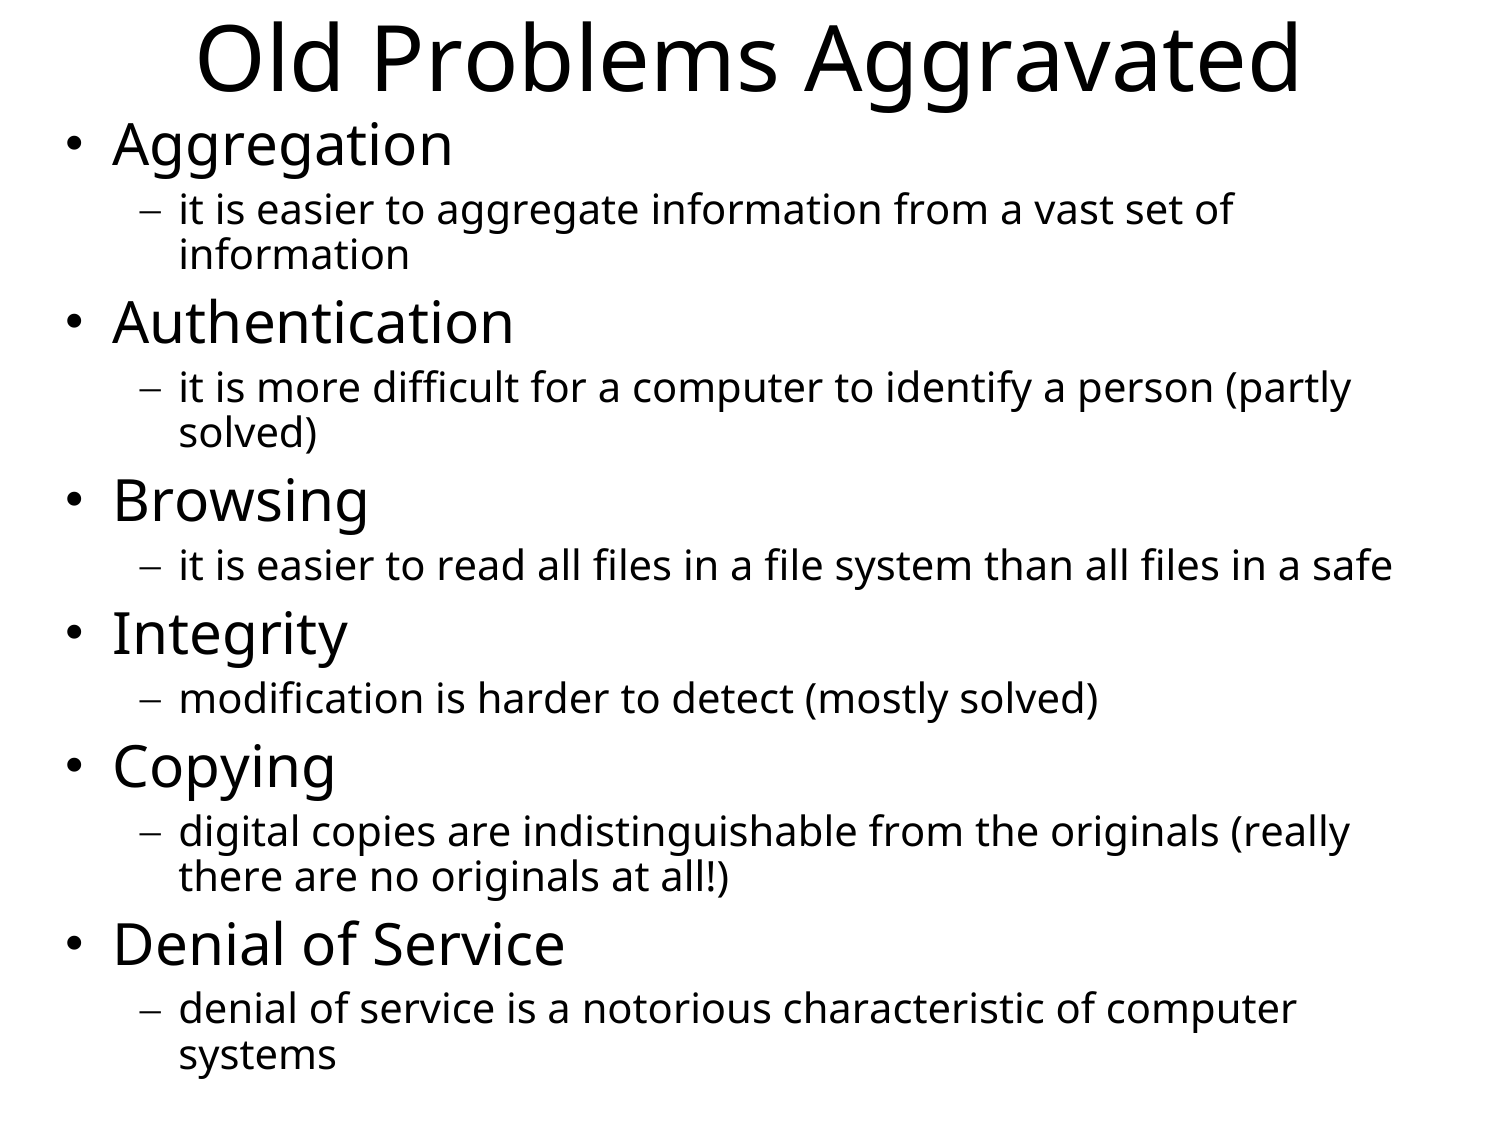

# Old Problems Aggravated
Aggregation
it is easier to aggregate information from a vast set of information
Authentication
it is more difficult for a computer to identify a person (partly solved)‏
Browsing
it is easier to read all files in a file system than all files in a safe
Integrity
modification is harder to detect (mostly solved)‏
Copying
digital copies are indistinguishable from the originals (really there are no originals at all!)‏
Denial of Service
denial of service is a notorious characteristic of computer systems